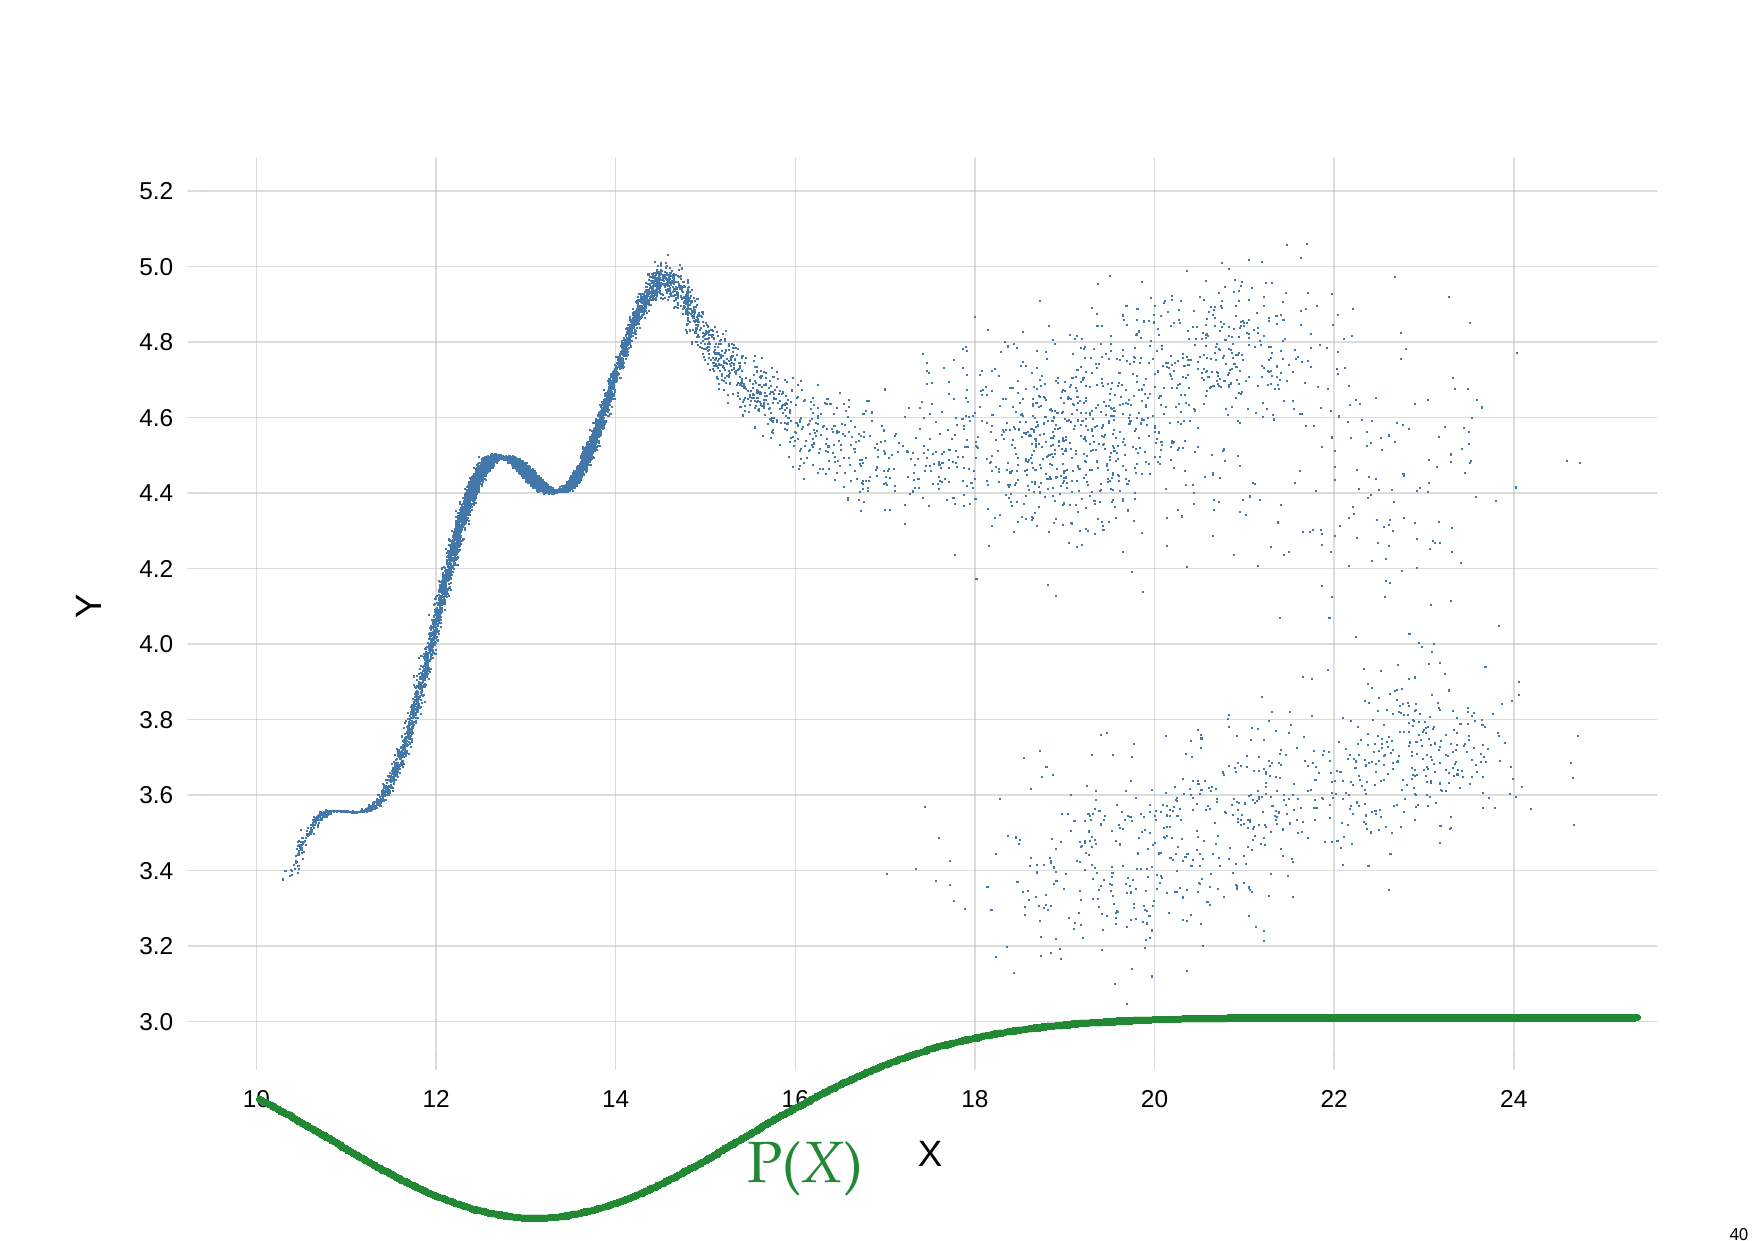

What is the ‘overall predictive power’ of X?
P(X)
40